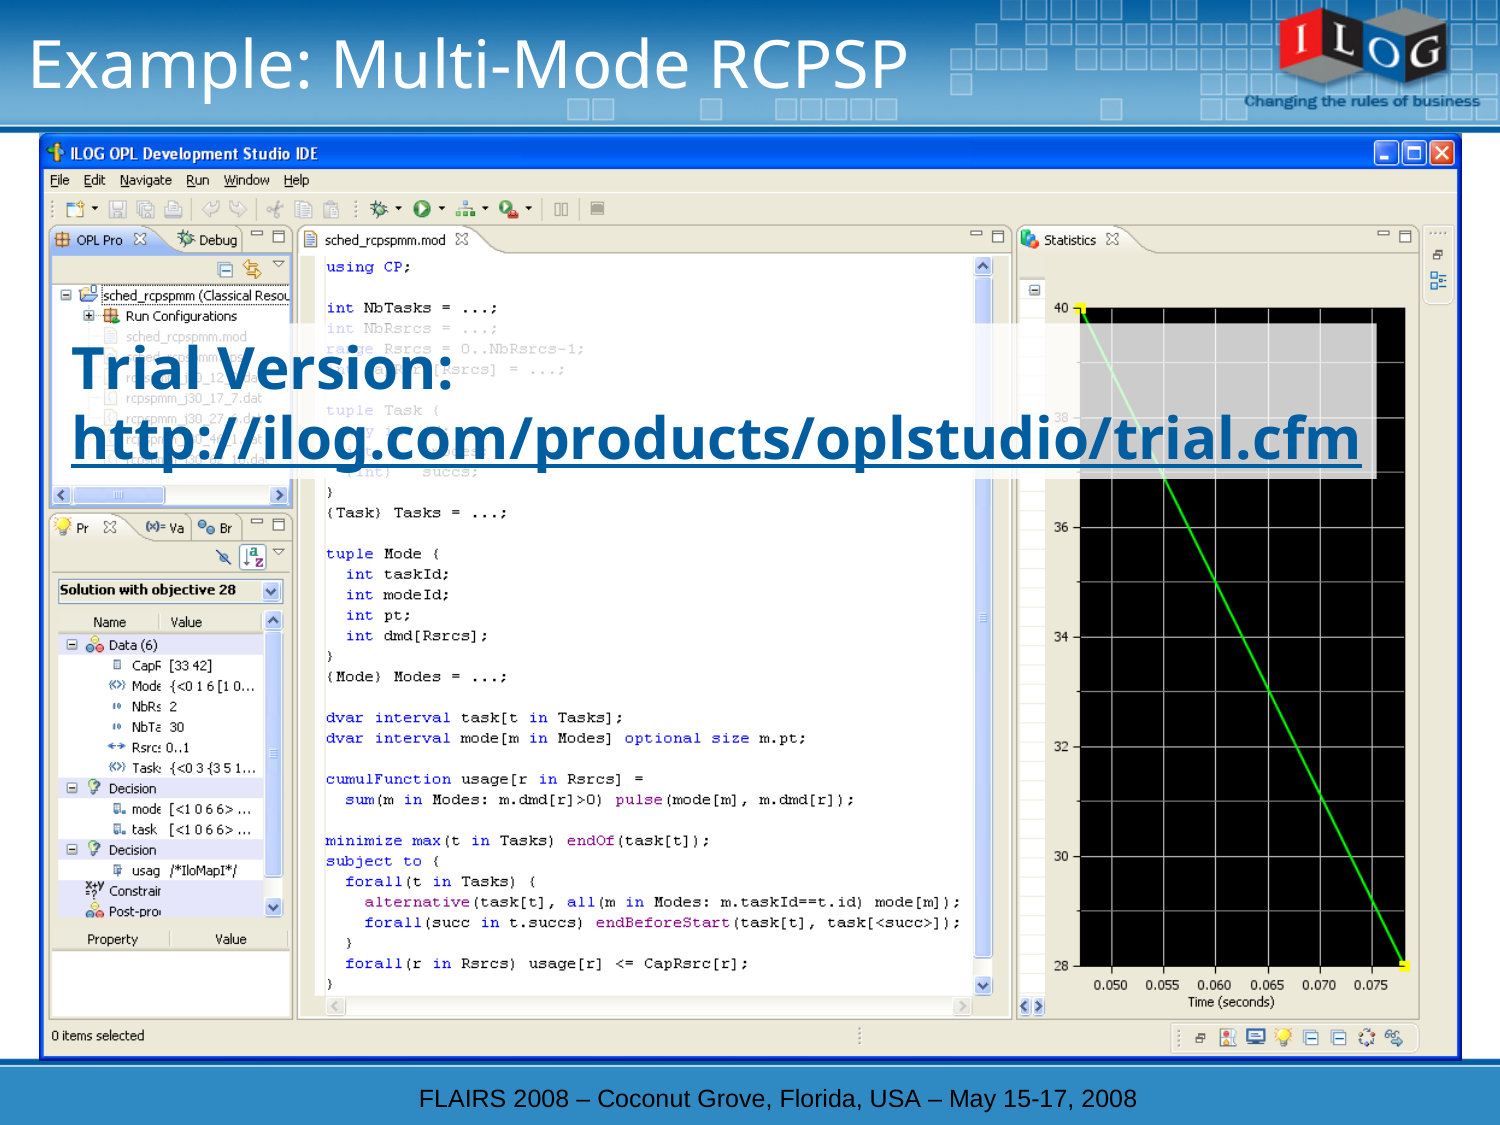

# Example: Multi-Mode RCPSP
Trial Version:
http://ilog.com/products/oplstudio/trial.cfm
41
© ILOG, All rights reserved